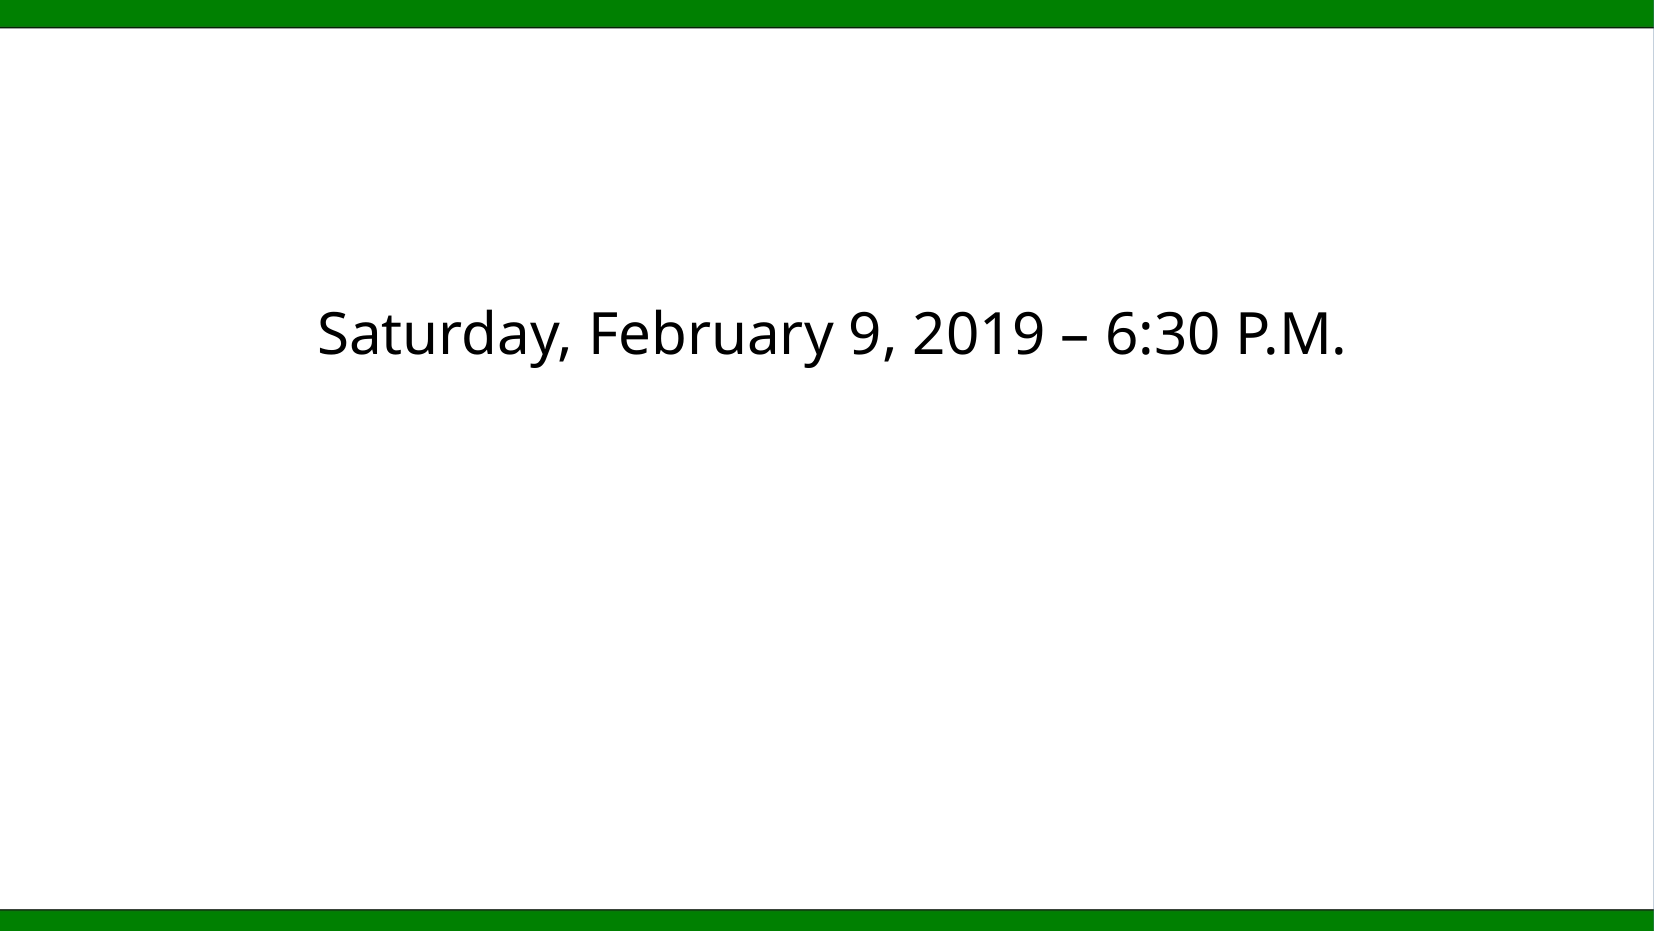

Saturday, February 9, 2019 – 6:30 P.M.